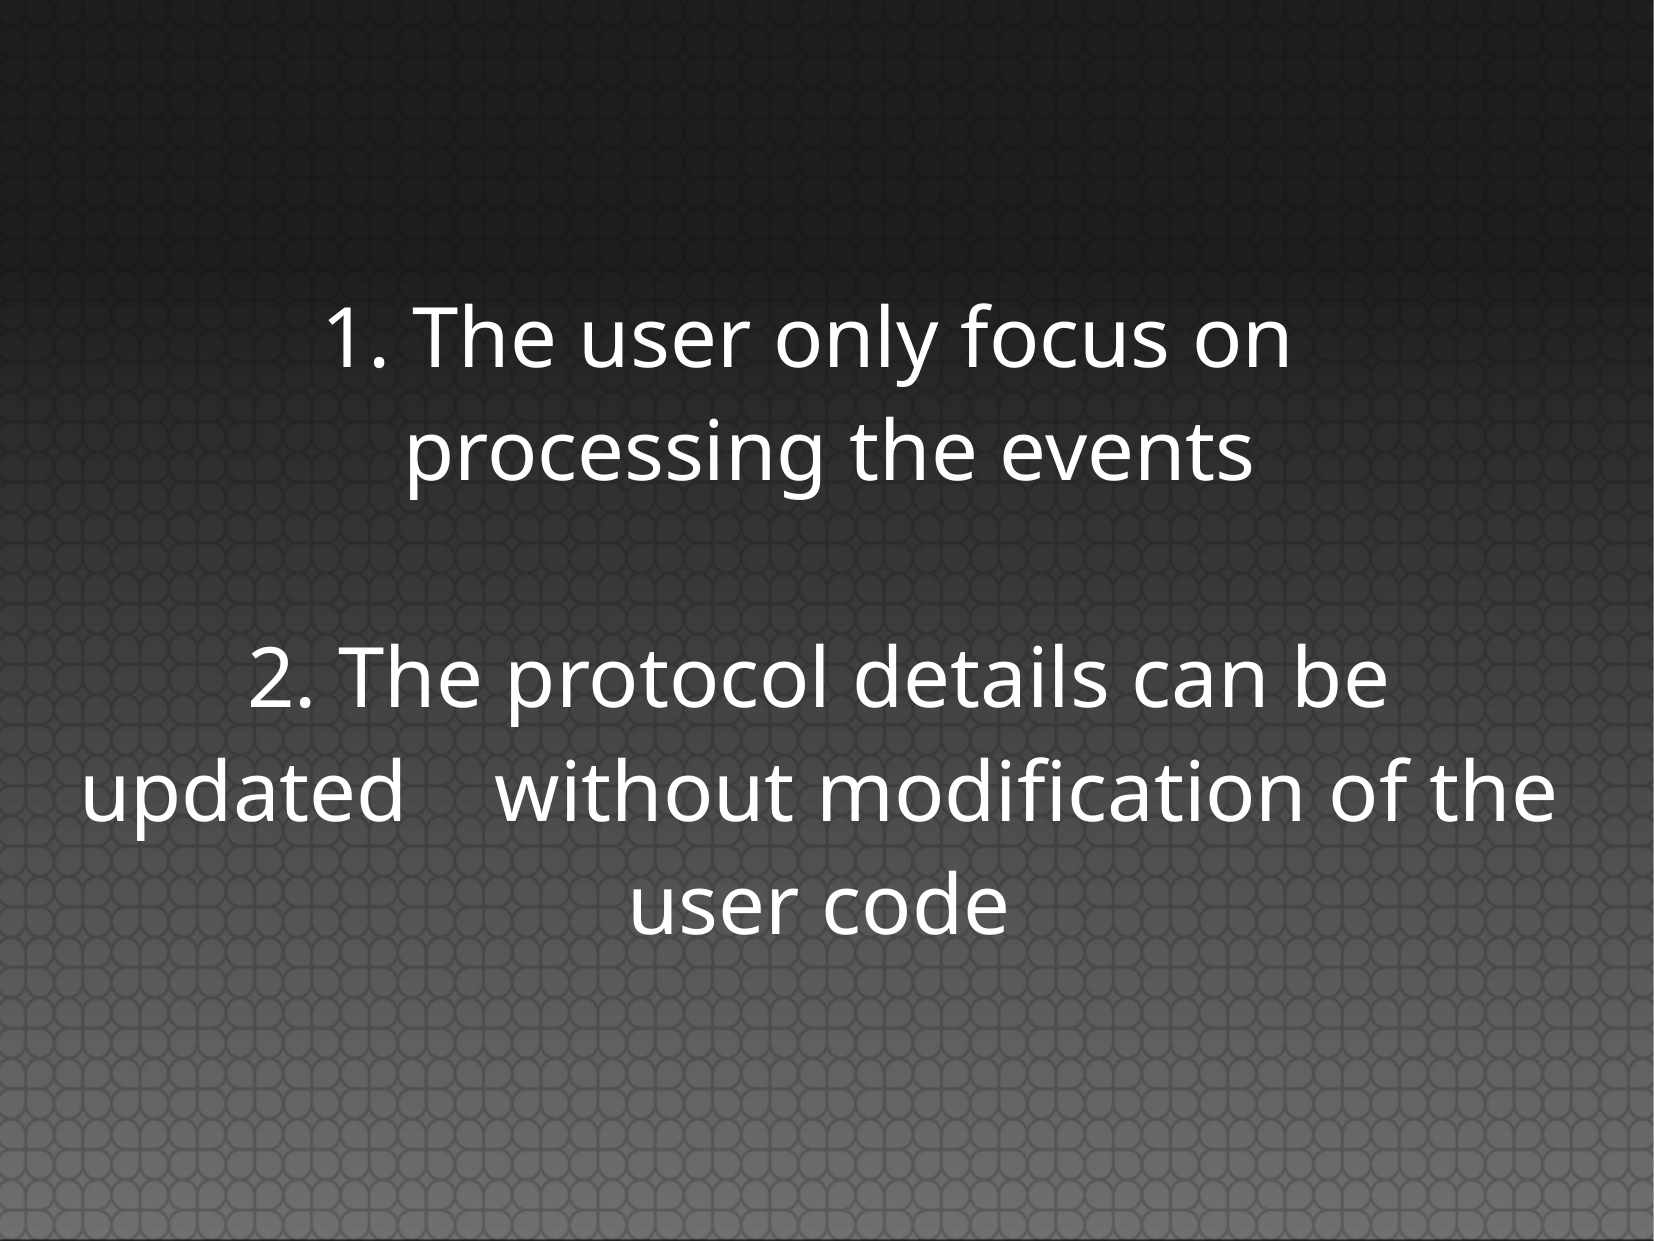

# 1. The user only focus on processing the events 2. The protocol details can be updated without modification of the user code